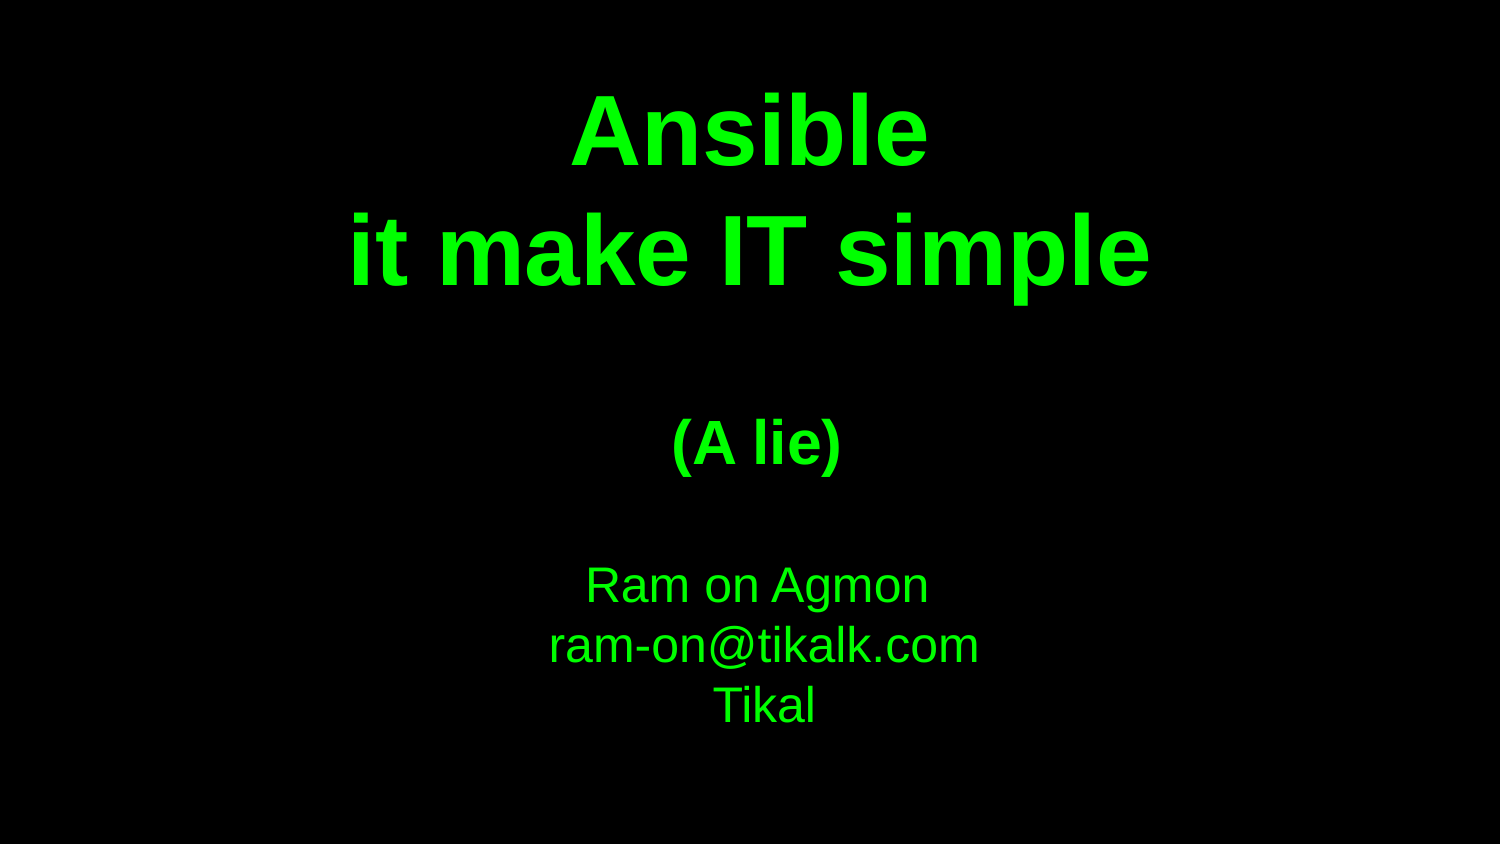

# Ansible it make IT simple
(A lie)
Ram on Agmon
 ram-on@tikalk.com
 Tikal